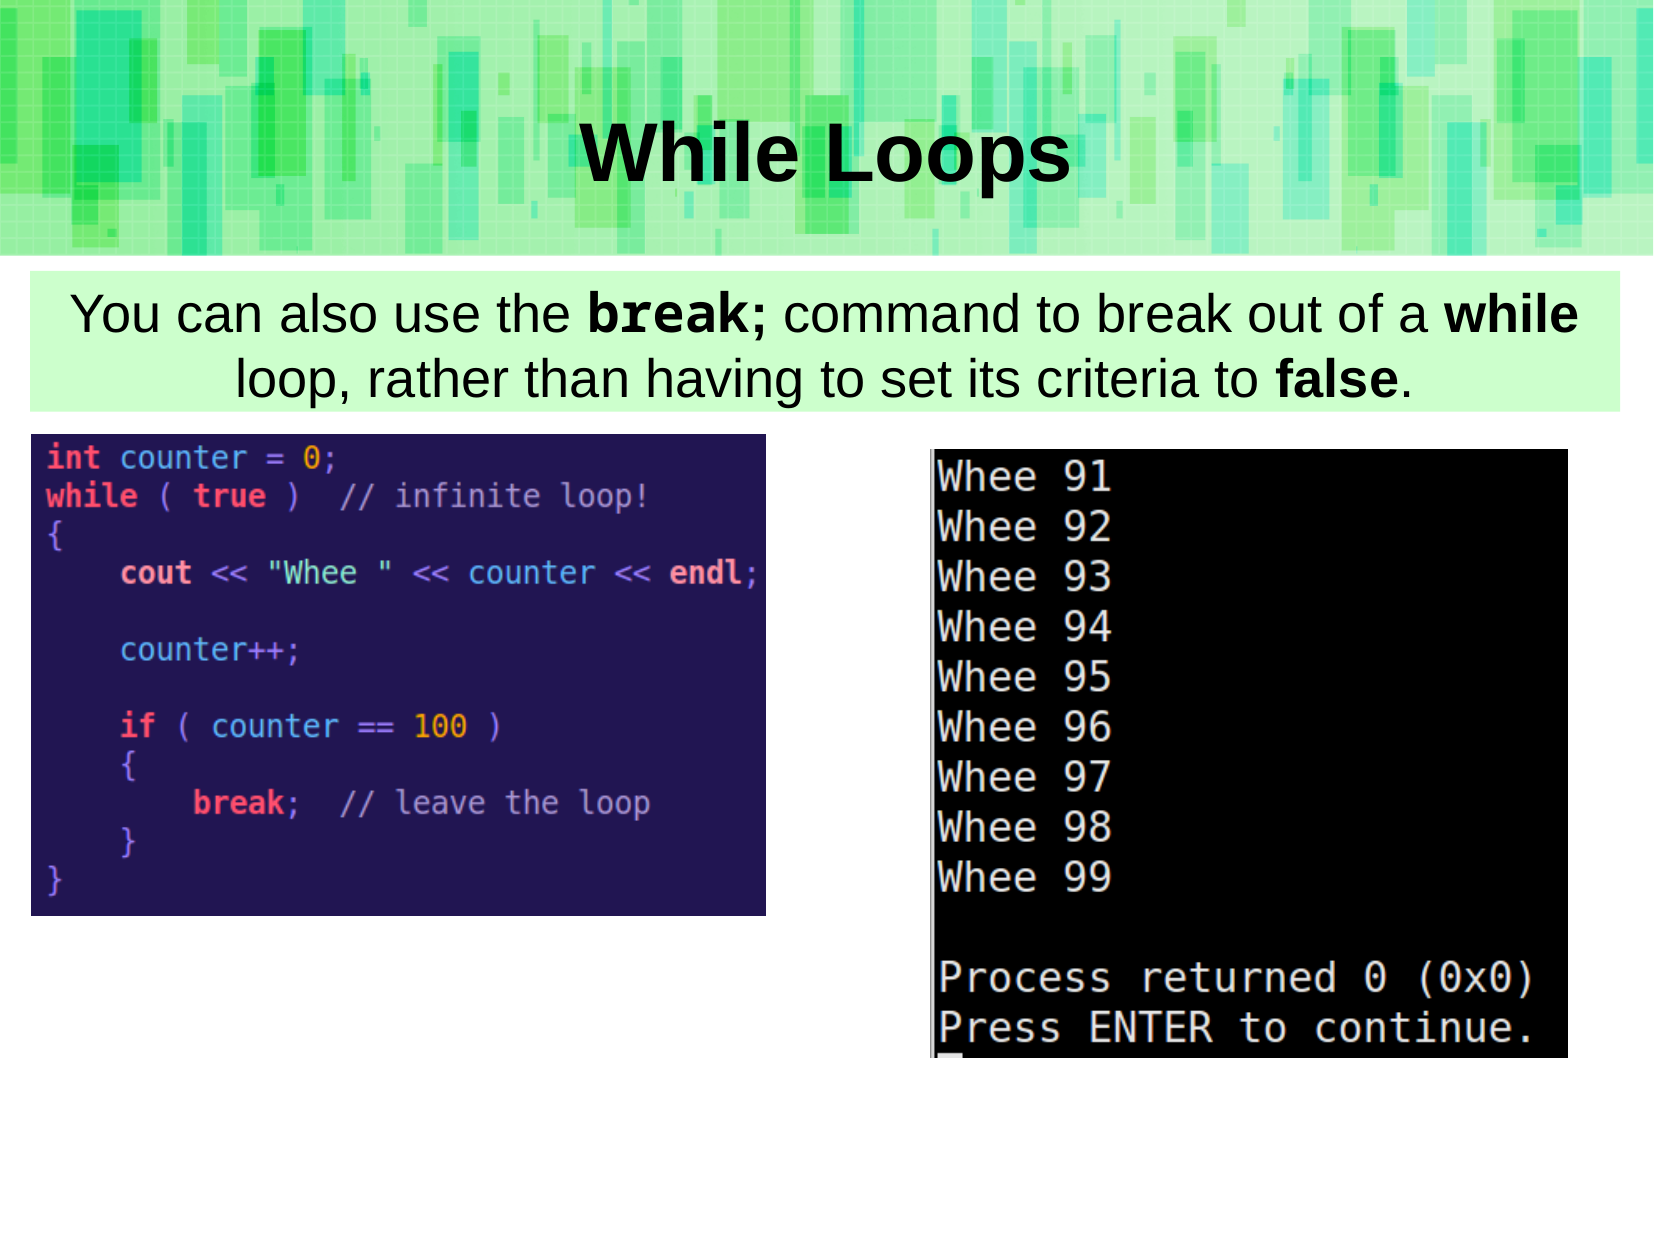

# While Loops
You can also use the break; command to break out of a while loop, rather than having to set its criteria to false.